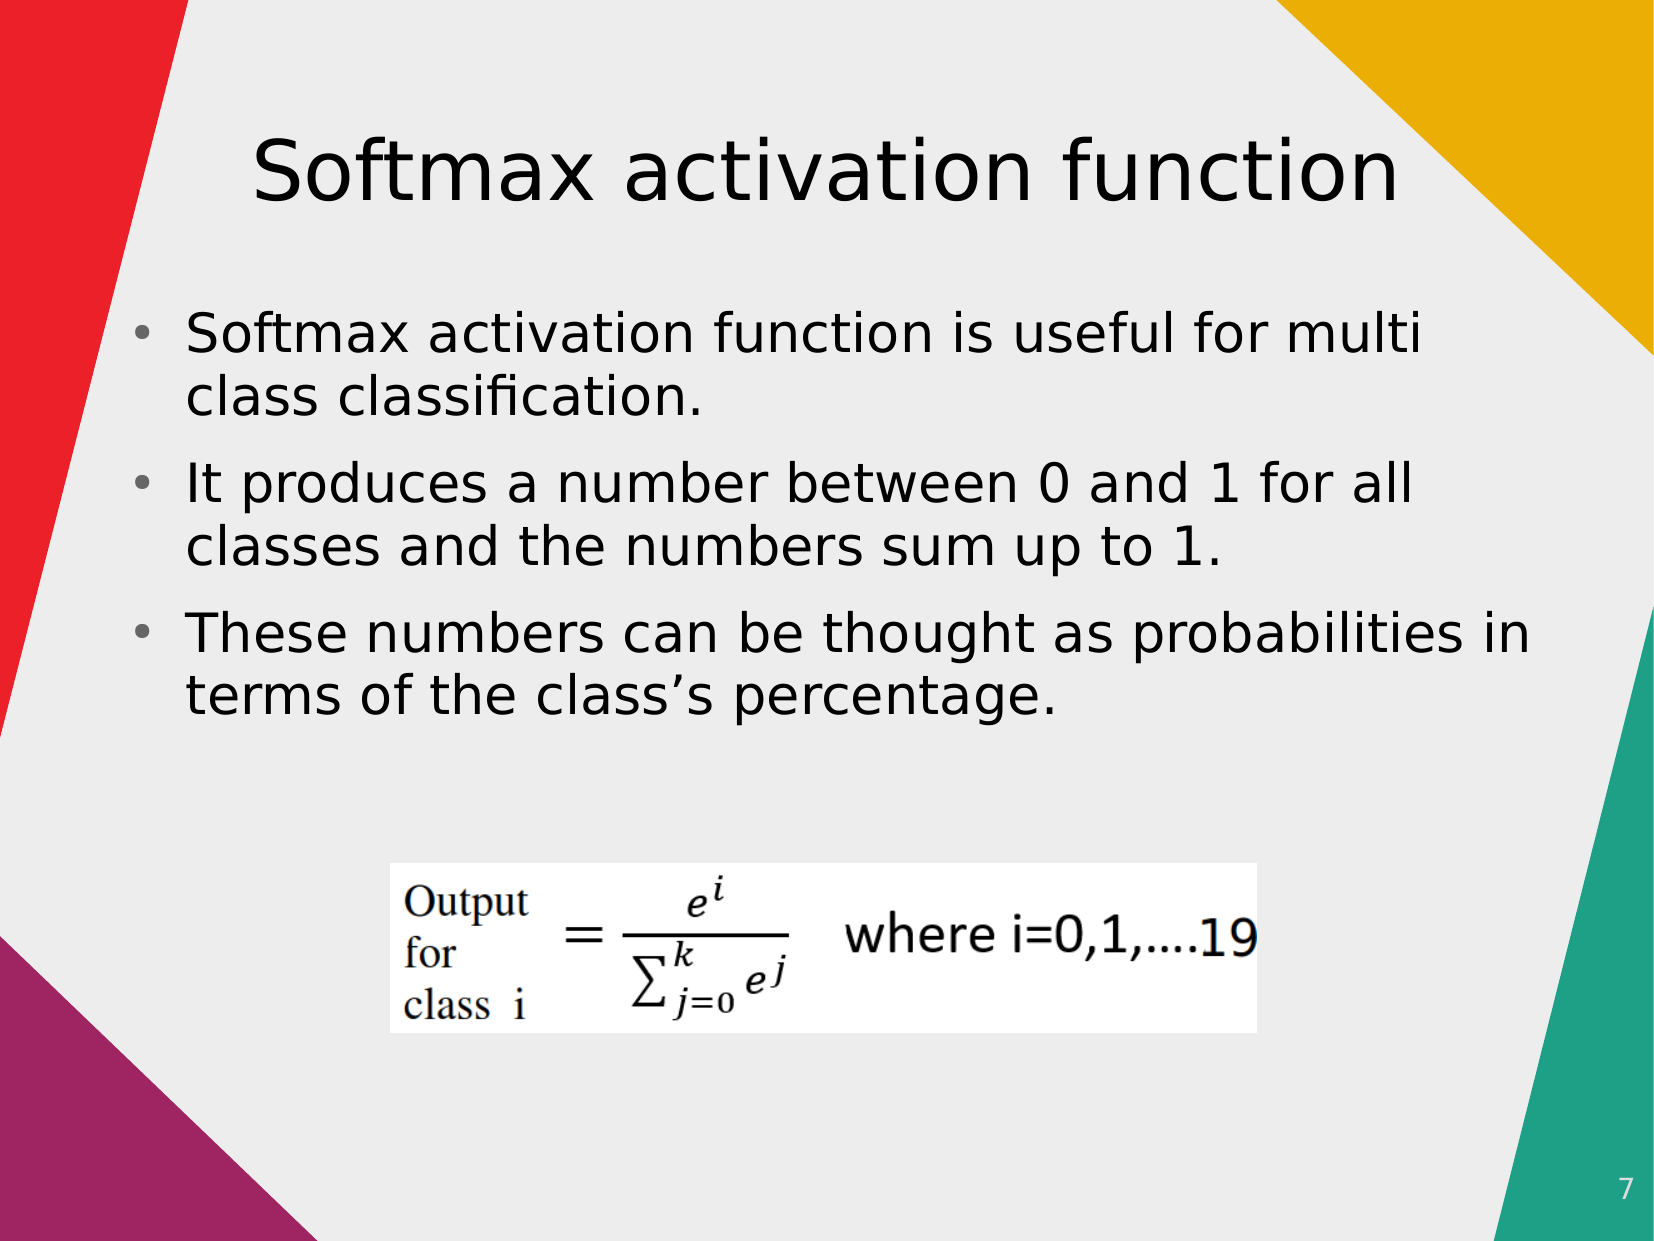

# Softmax activation function
Softmax activation function is useful for multi class classification.
It produces a number between 0 and 1 for all classes and the numbers sum up to 1.
These numbers can be thought as probabilities in terms of the class’s percentage.
7